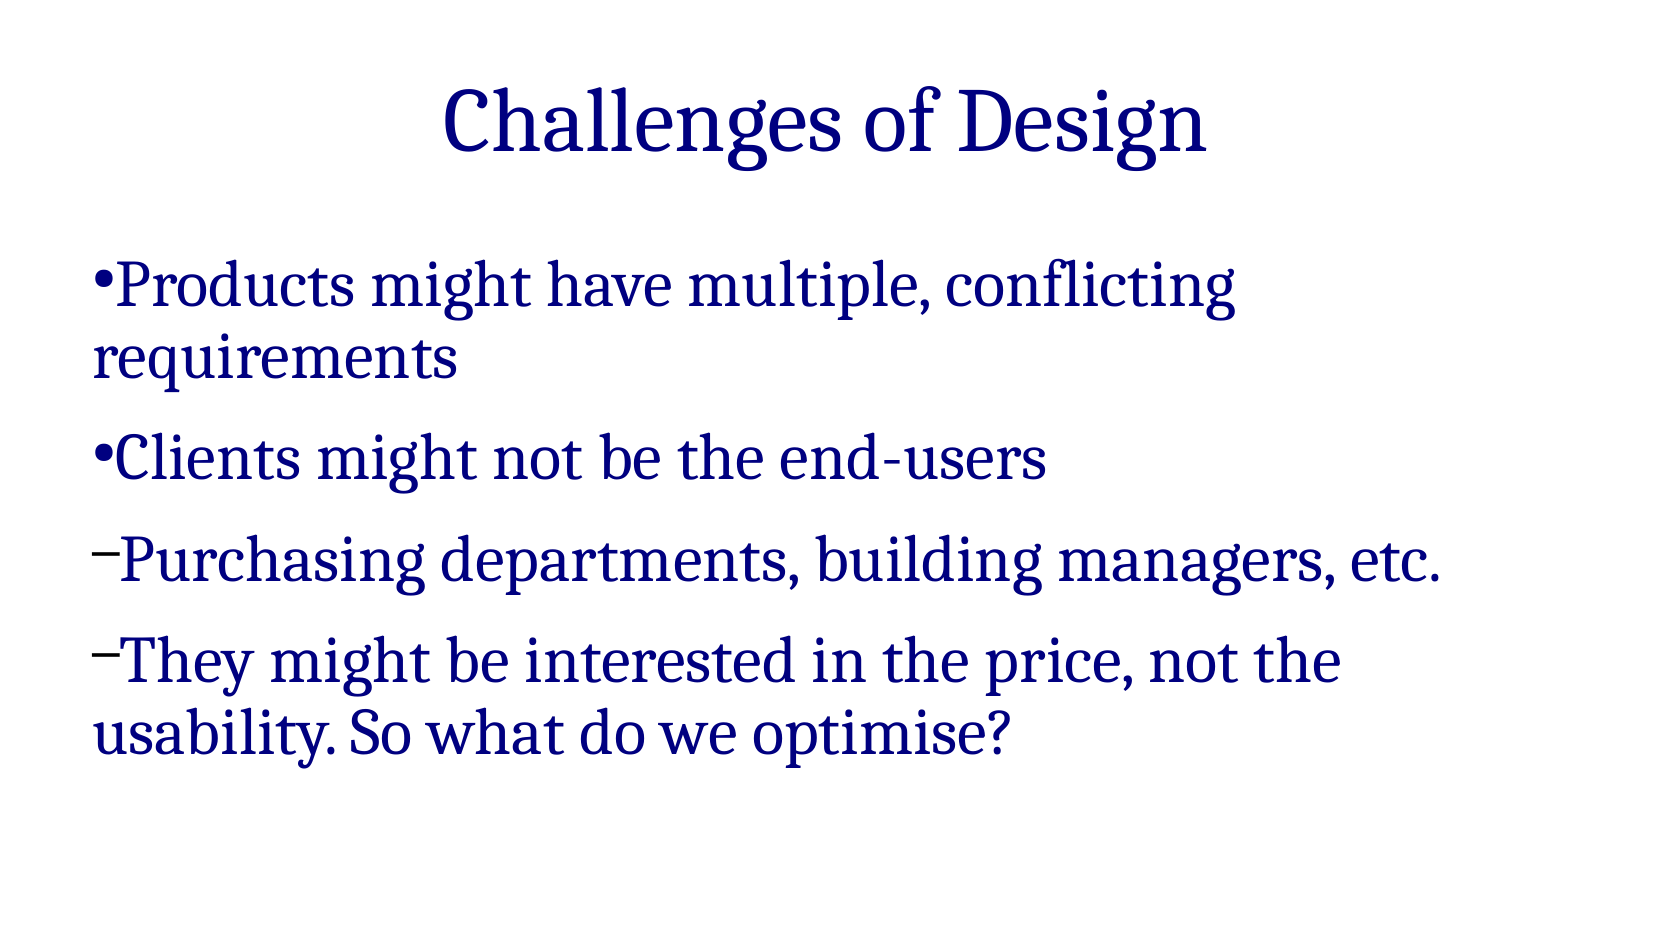

# Challenges of Design
Products might have multiple, conflicting requirements
Clients might not be the end-users
Purchasing departments, building managers, etc.
They might be interested in the price, not the usability. So what do we optimise?